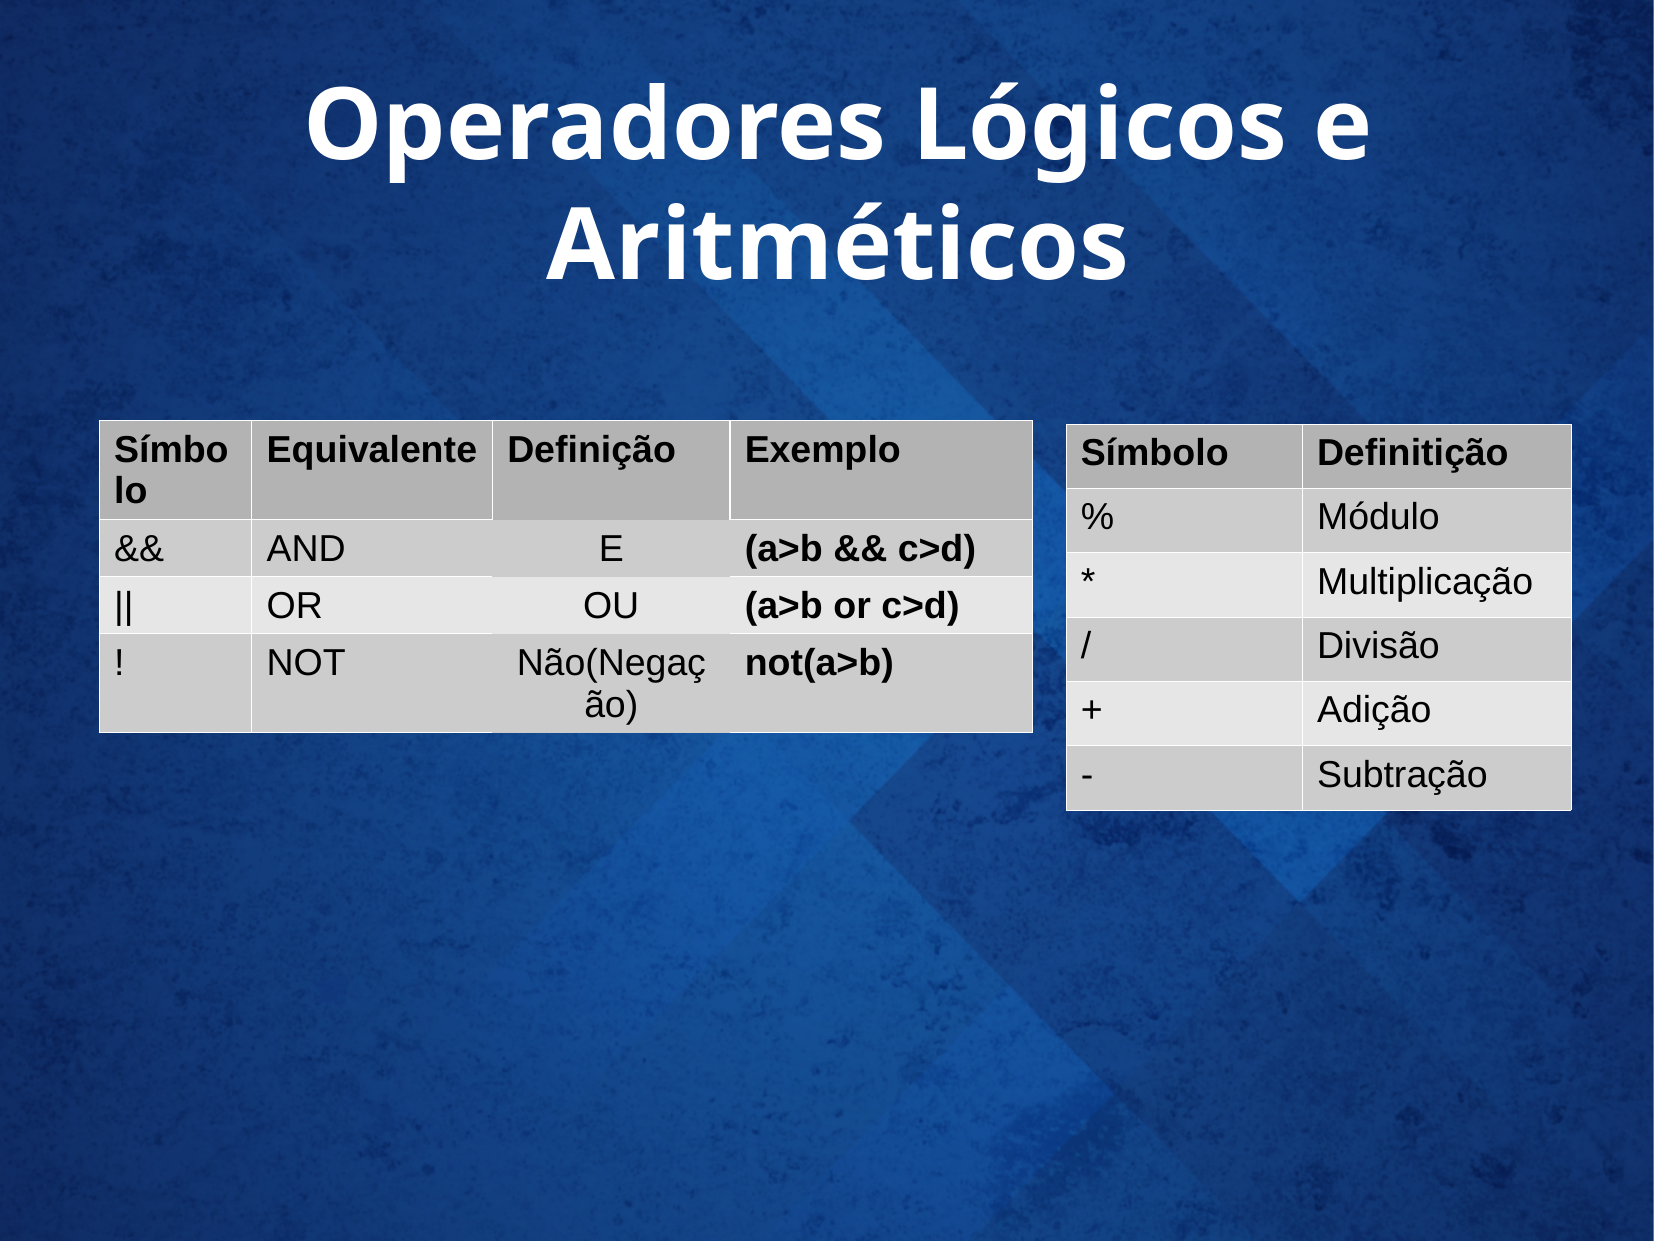

Operadores Lógicos e Aritméticos
| Símbolo | Equivalente | Definição | Exemplo |
| --- | --- | --- | --- |
| && | AND | E | (a>b && c>d) |
| || | OR | OU | (a>b or c>d) |
| ! | NOT | Não(Negação) | not(a>b) |
| Símbolo | Definitição |
| --- | --- |
| % | Módulo |
| \* | Multiplicação |
| / | Divisão |
| + | Adição |
| - | Subtração |